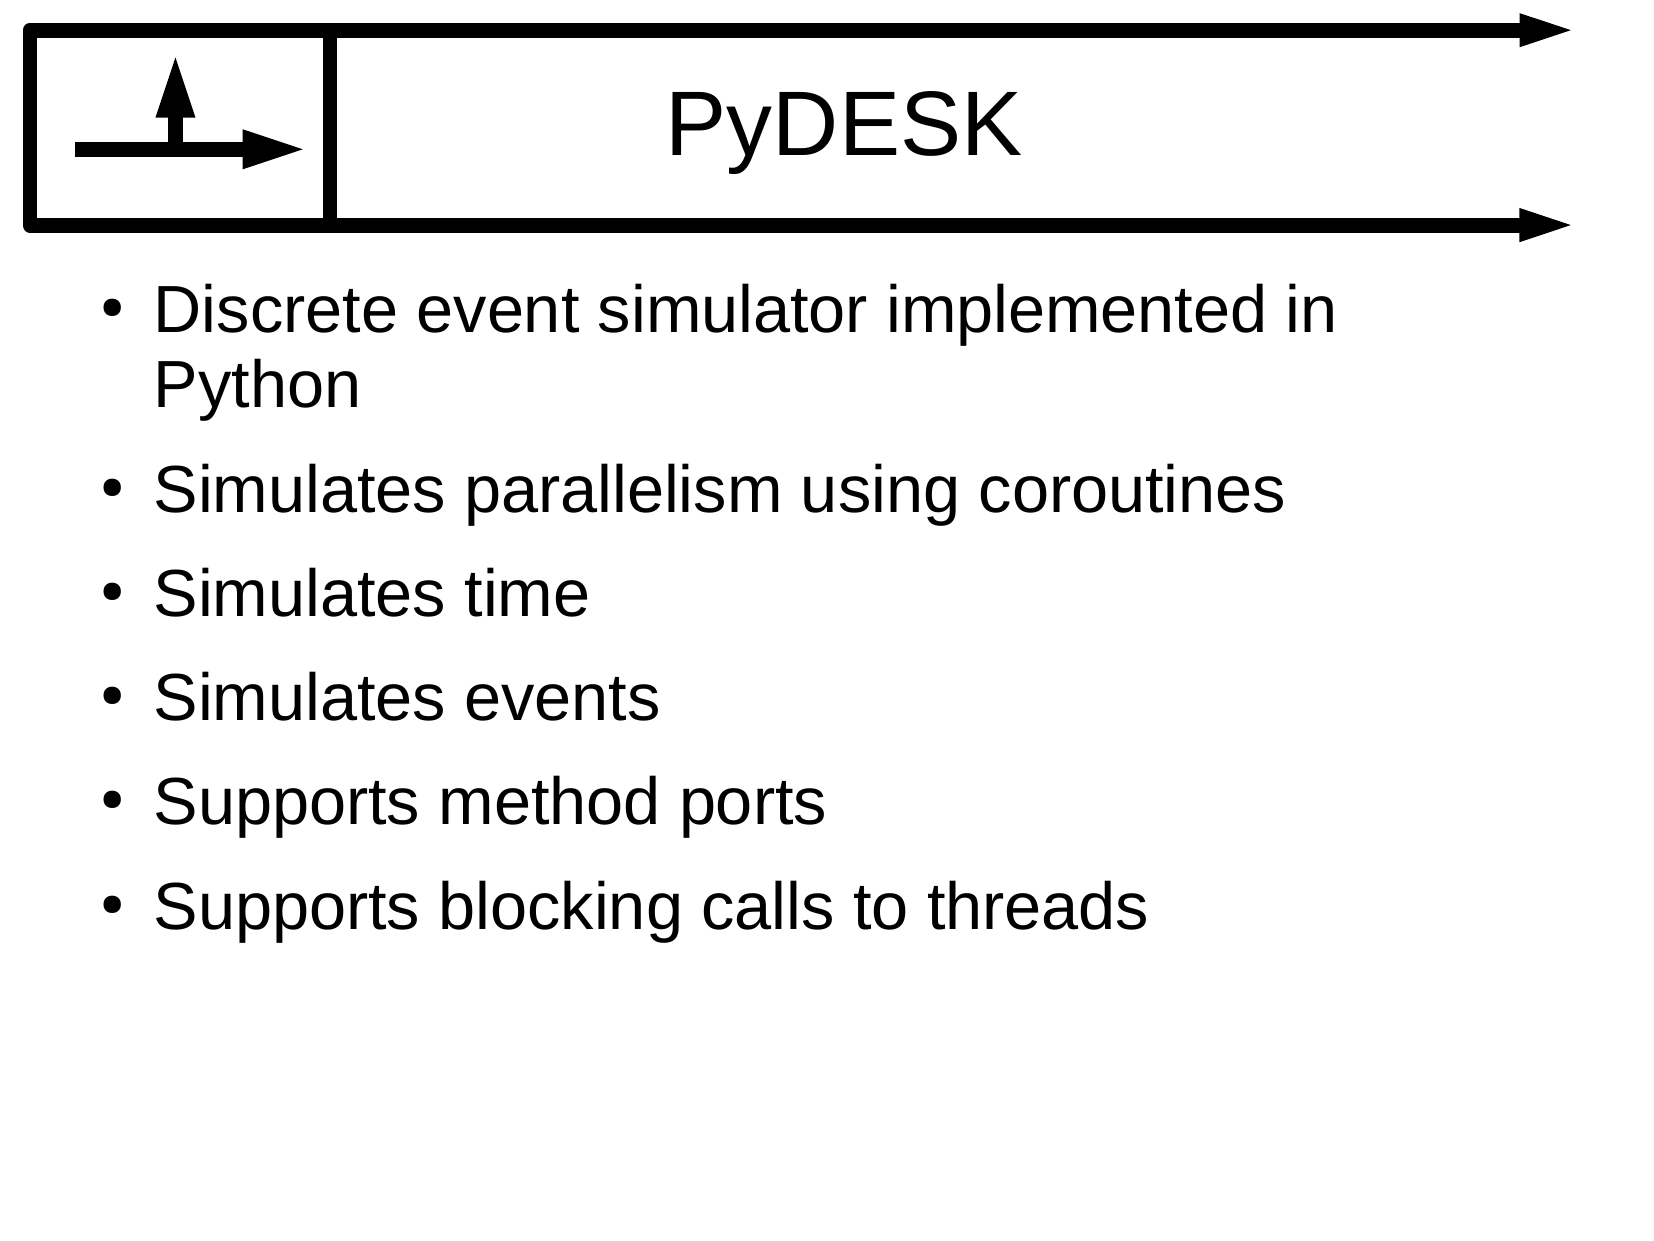

# PyDESK
Discrete event simulator implemented in Python
Simulates parallelism using coroutines
Simulates time
Simulates events
Supports method ports
Supports blocking calls to threads